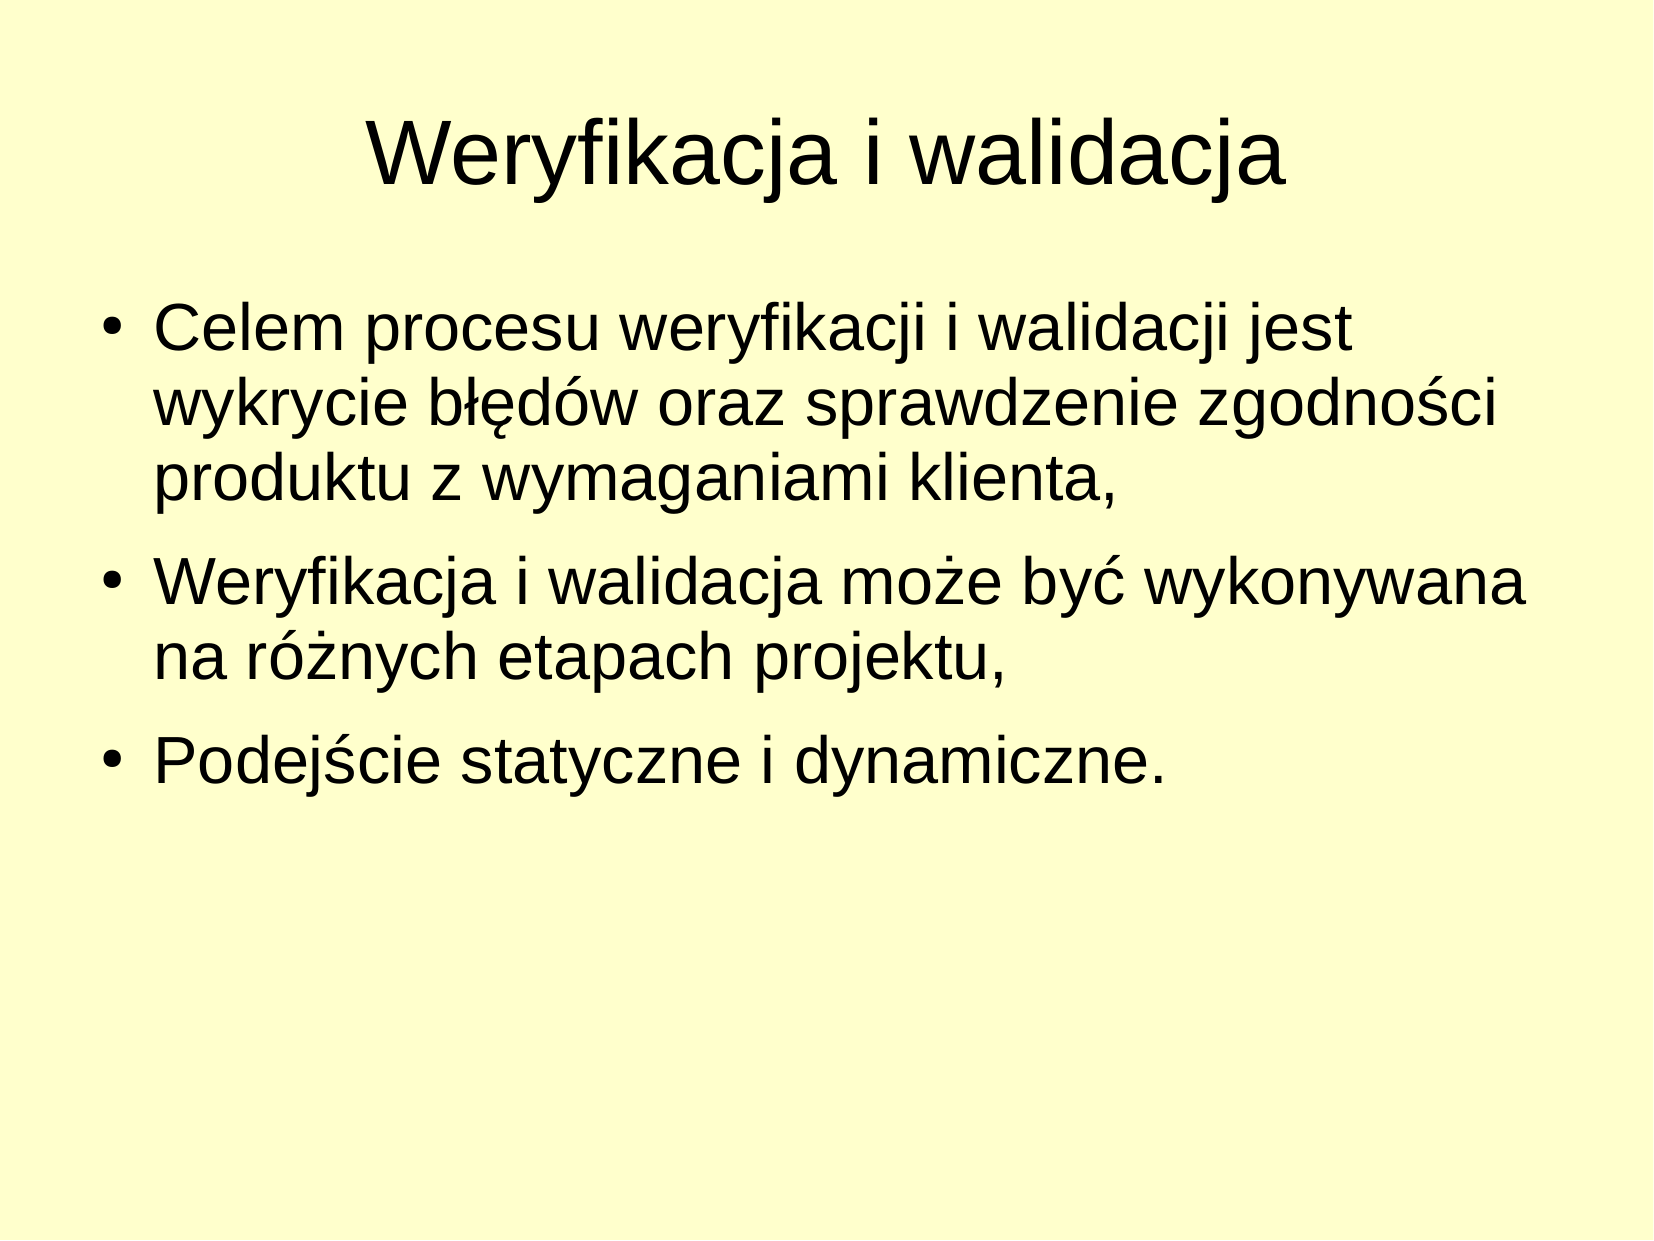

# Weryfikacja i walidacja
Celem procesu weryfikacji i walidacji jest wykrycie błędów oraz sprawdzenie zgodności produktu z wymaganiami klienta,
Weryfikacja i walidacja może być wykonywana na różnych etapach projektu,
Podejście statyczne i dynamiczne.